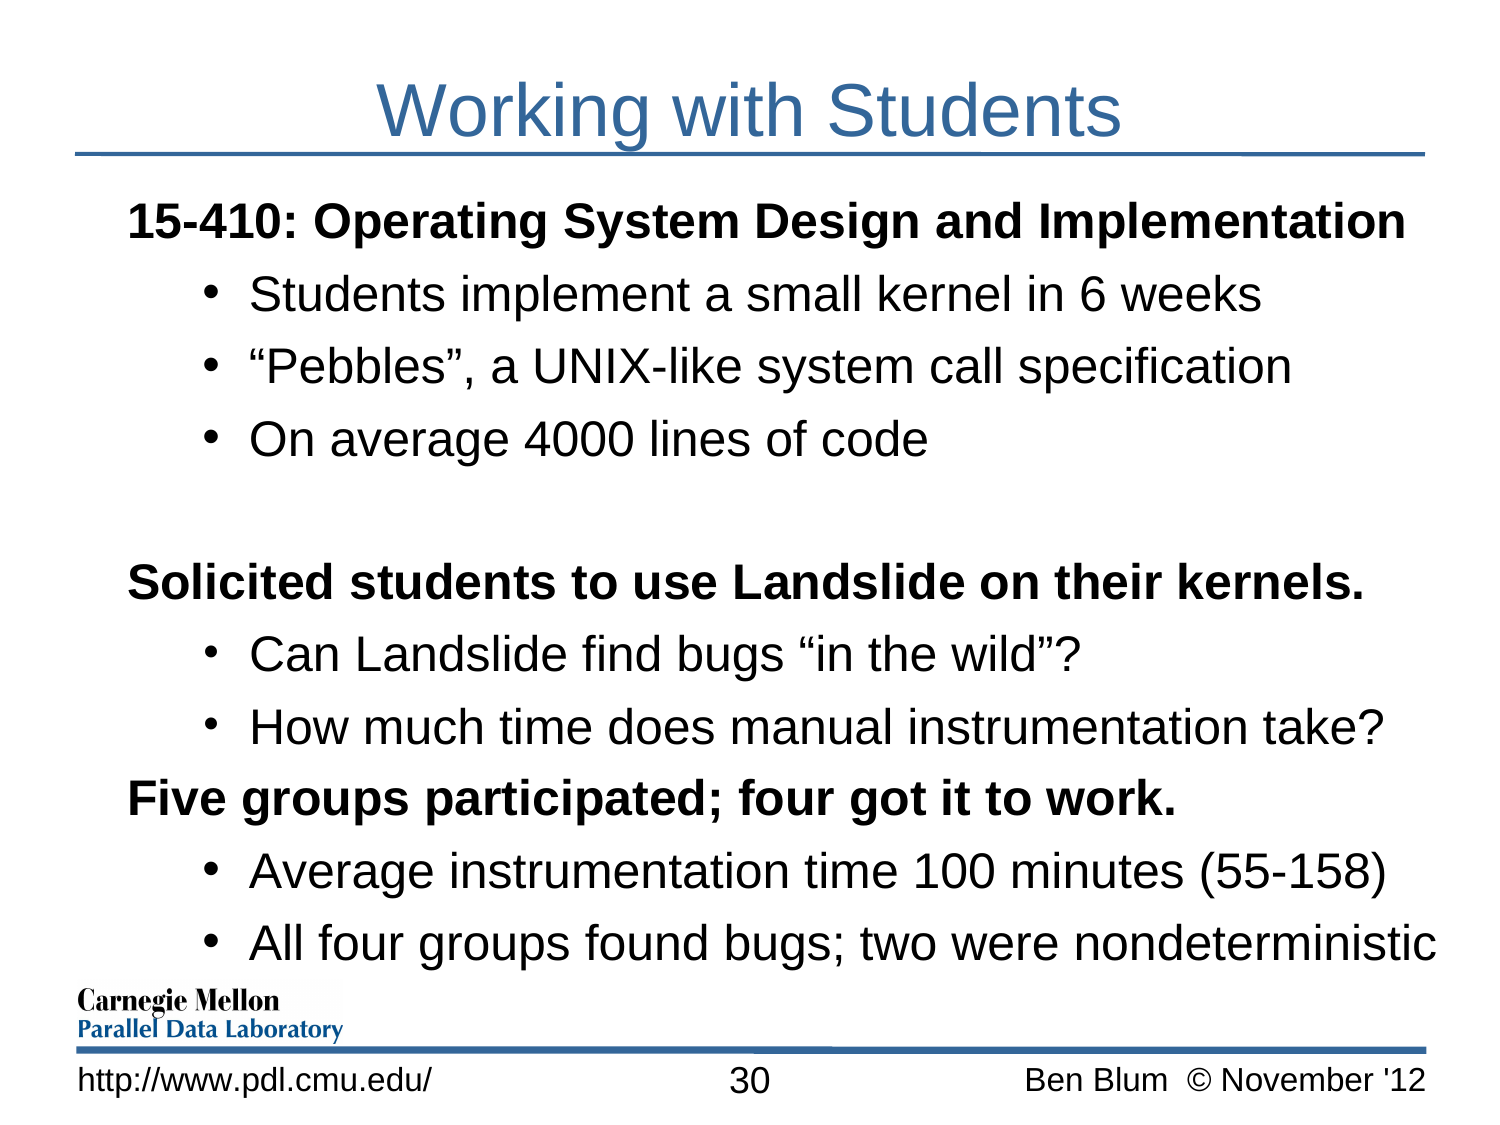

# Working with Students
15-410: Operating System Design and Implementation
Students implement a small kernel in 6 weeks
“Pebbles”, a UNIX-like system call specification
On average 4000 lines of code
Solicited students to use Landslide on their kernels.
Can Landslide find bugs “in the wild”?
How much time does manual instrumentation take?
Five groups participated; four got it to work.
Average instrumentation time 100 minutes (55-158)
All four groups found bugs; two were nondeterministic
30